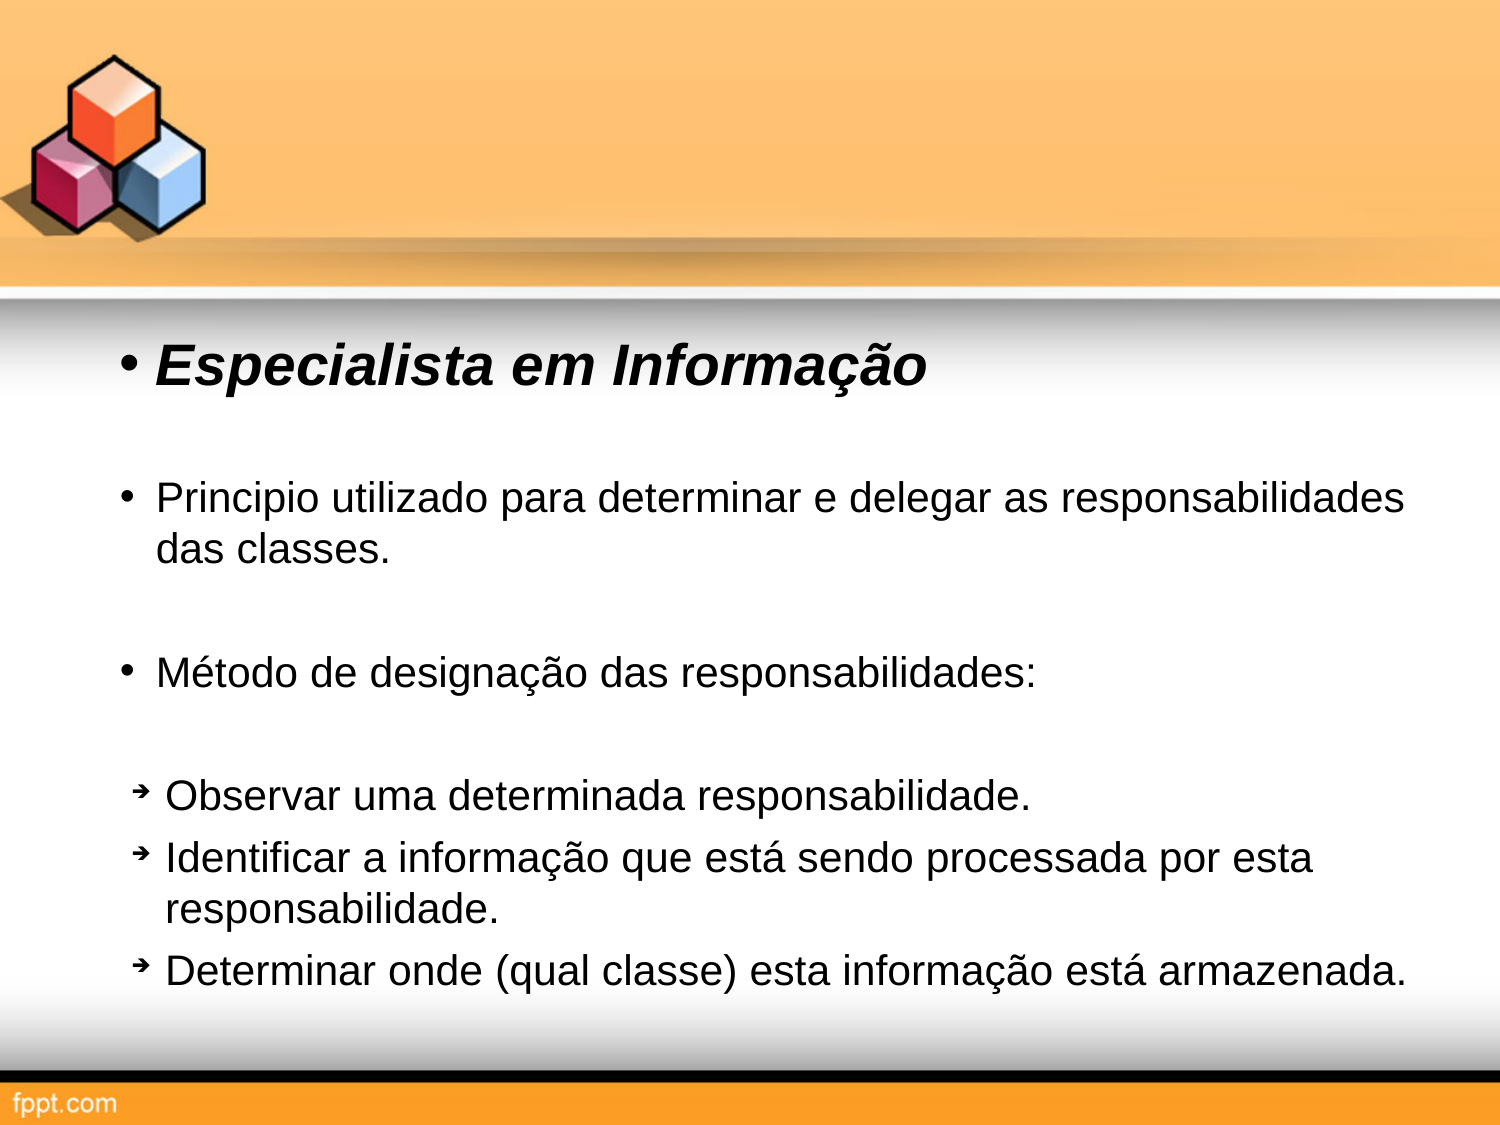

# Especialista em Informação
Principio utilizado para determinar e delegar as responsabilidades das classes.
Método de designação das responsabilidades:
Observar uma determinada responsabilidade.
Identificar a informação que está sendo processada por esta responsabilidade.
Determinar onde (qual classe) esta informação está armazenada.